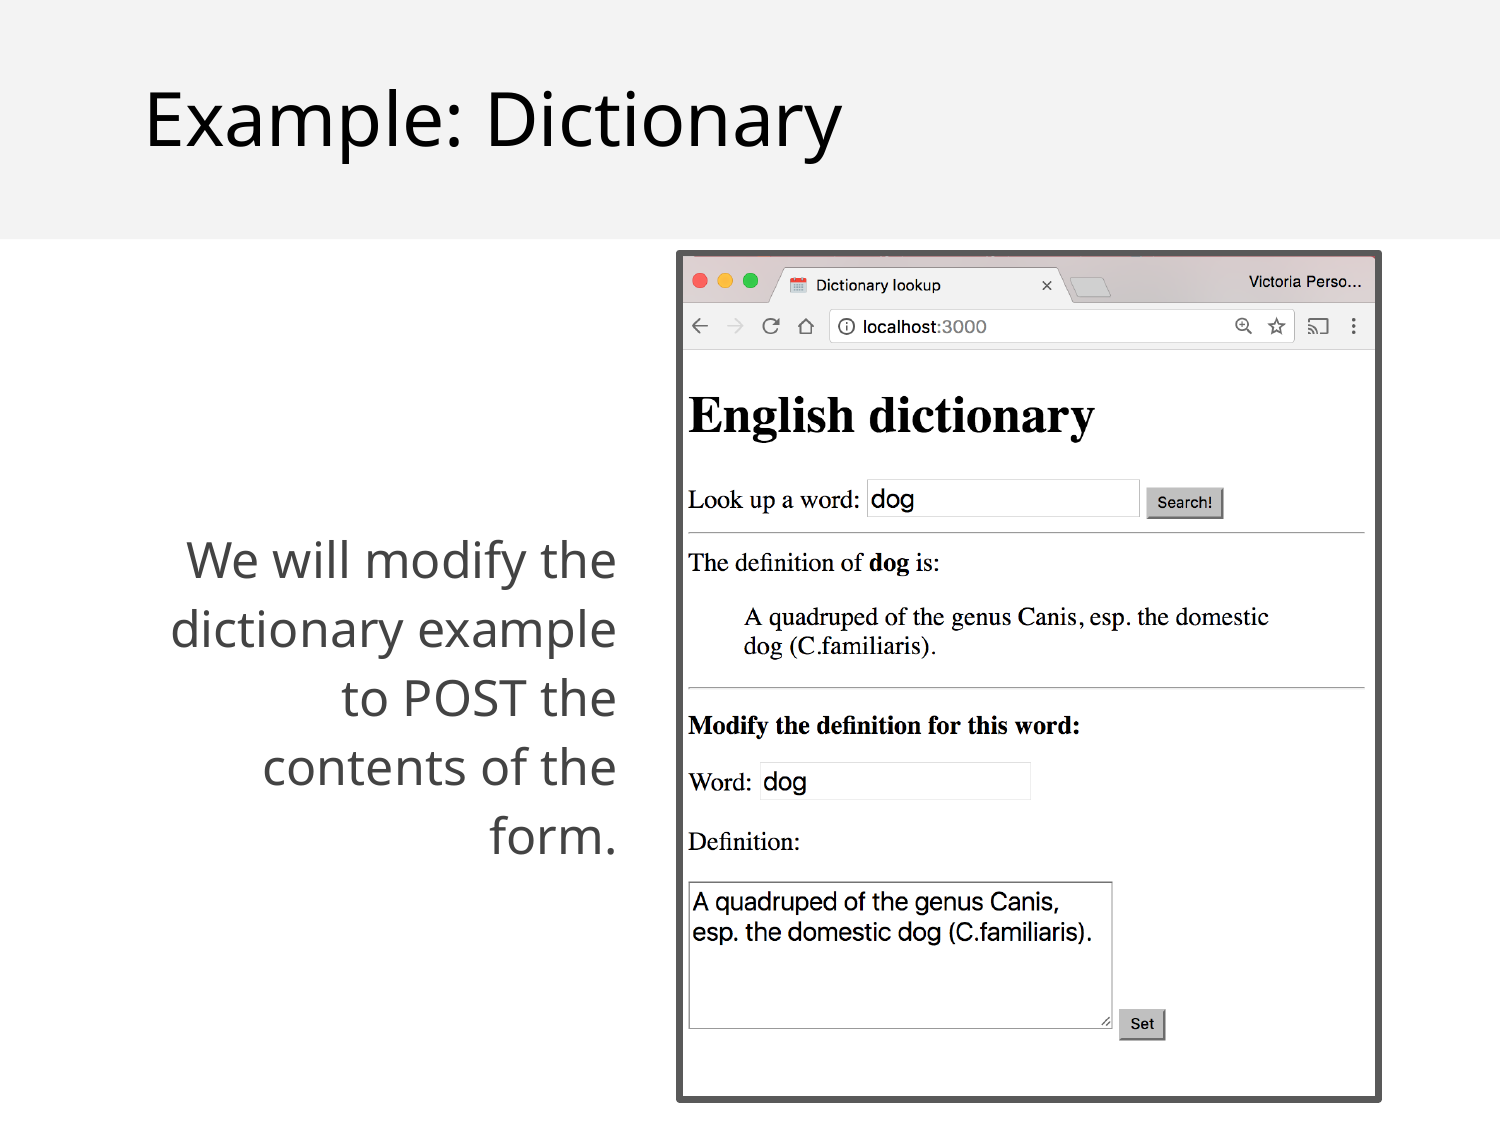

# Example: Dictionary
We will modify the dictionary example to POST the contents of the form.